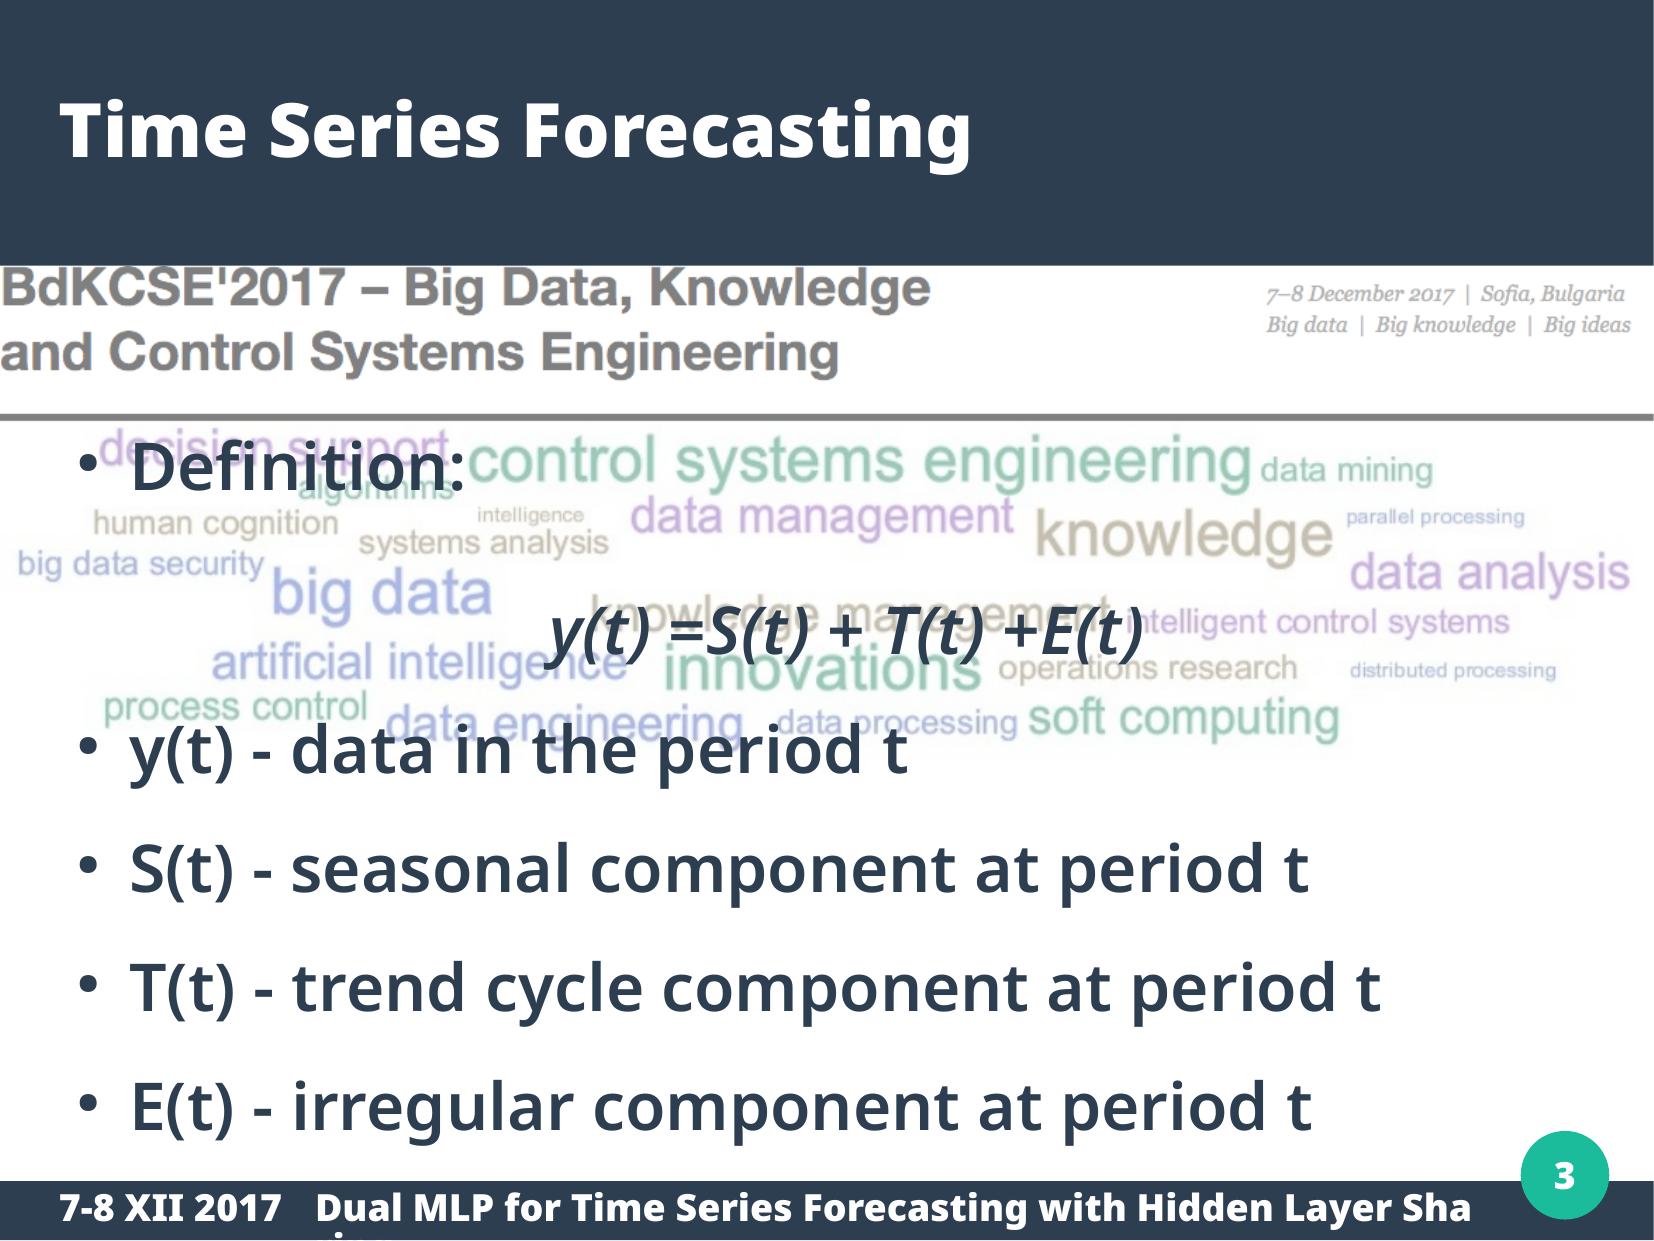

# Time Series Forecasting
Definition:
y(t) =S(t) + T(t) +E(t)
y(t) - data in the period t
S(t) - seasonal component at period t
T(t) - trend cycle component at period t
E(t) - irregular component at period t
3
7-8 XII 2017
Dual MLP for Time Series Forecasting with Hidden Layer Sharing